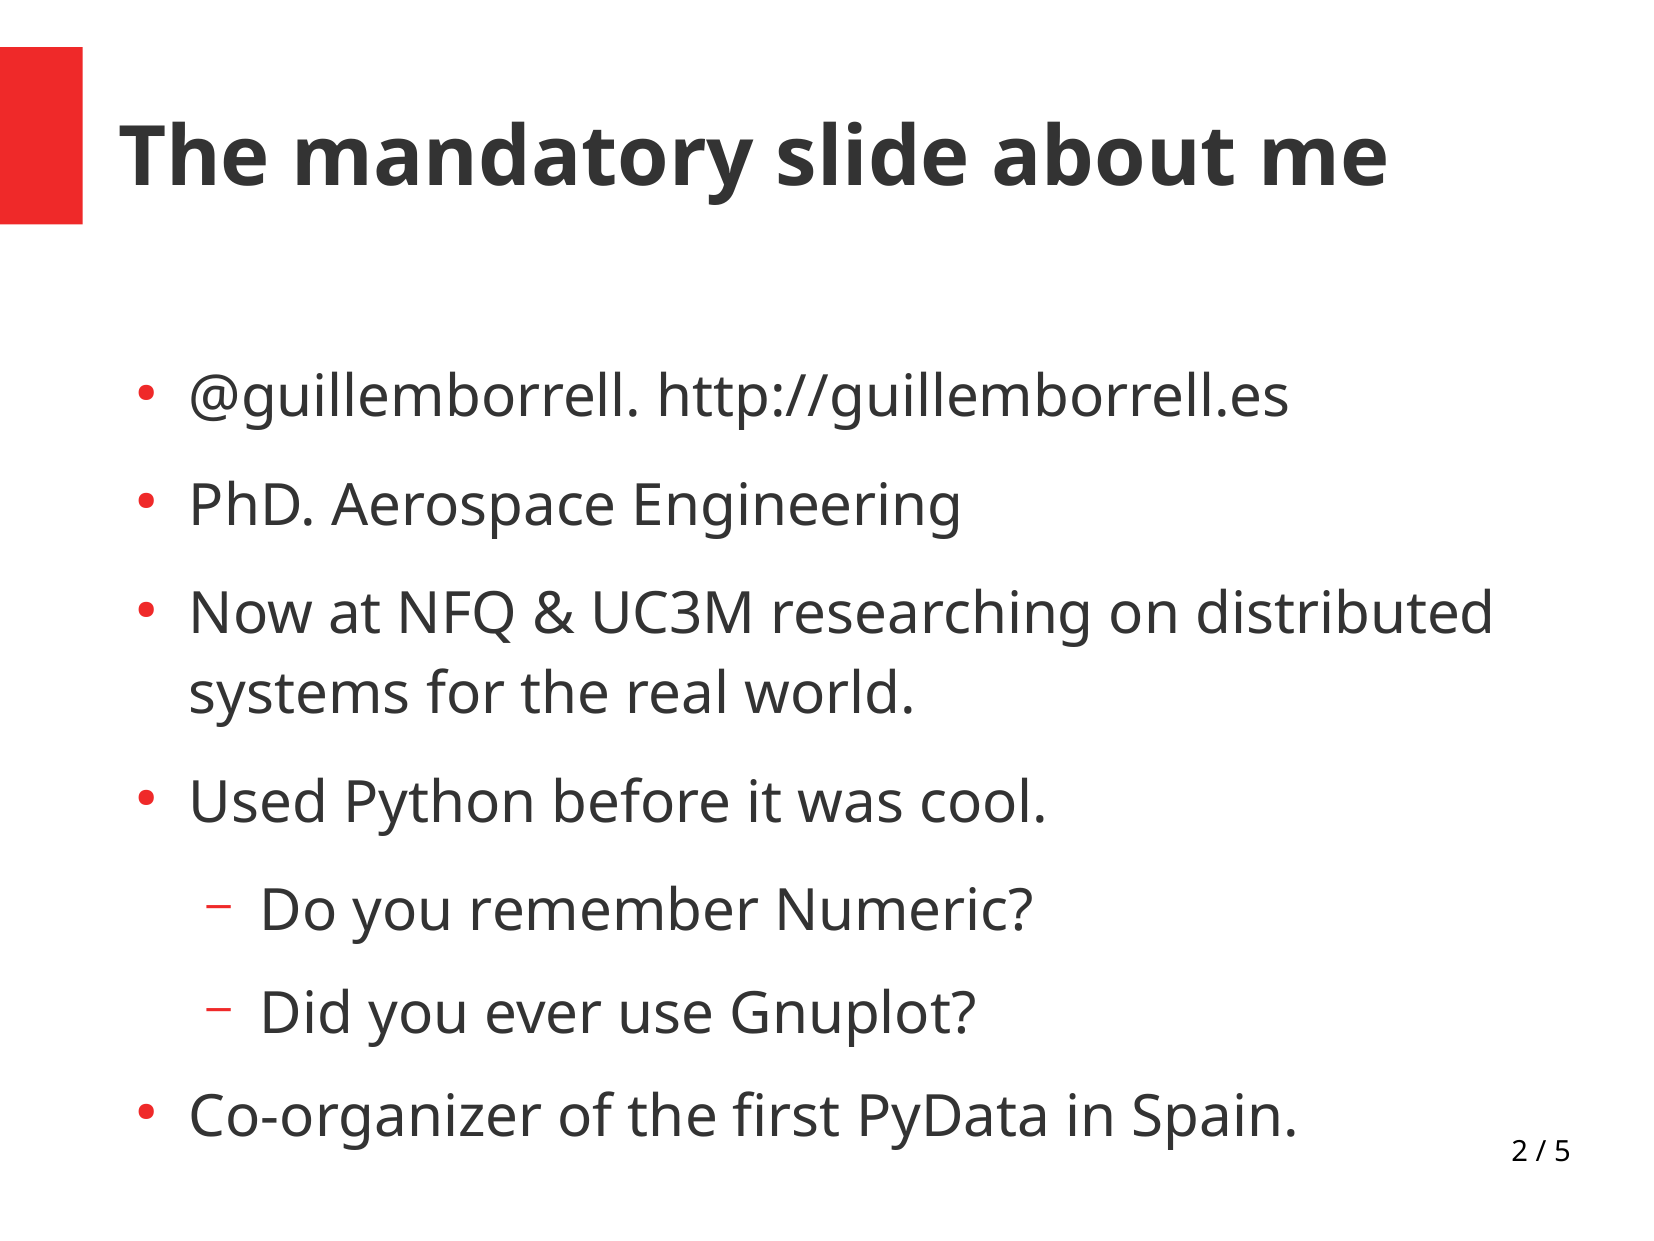

# The mandatory slide about me
@guillemborrell. http://guillemborrell.es
PhD. Aerospace Engineering
Now at NFQ & UC3M researching on distributed systems for the real world.
Used Python before it was cool.
Do you remember Numeric?
Did you ever use Gnuplot?
Co-organizer of the first PyData in Spain.
2